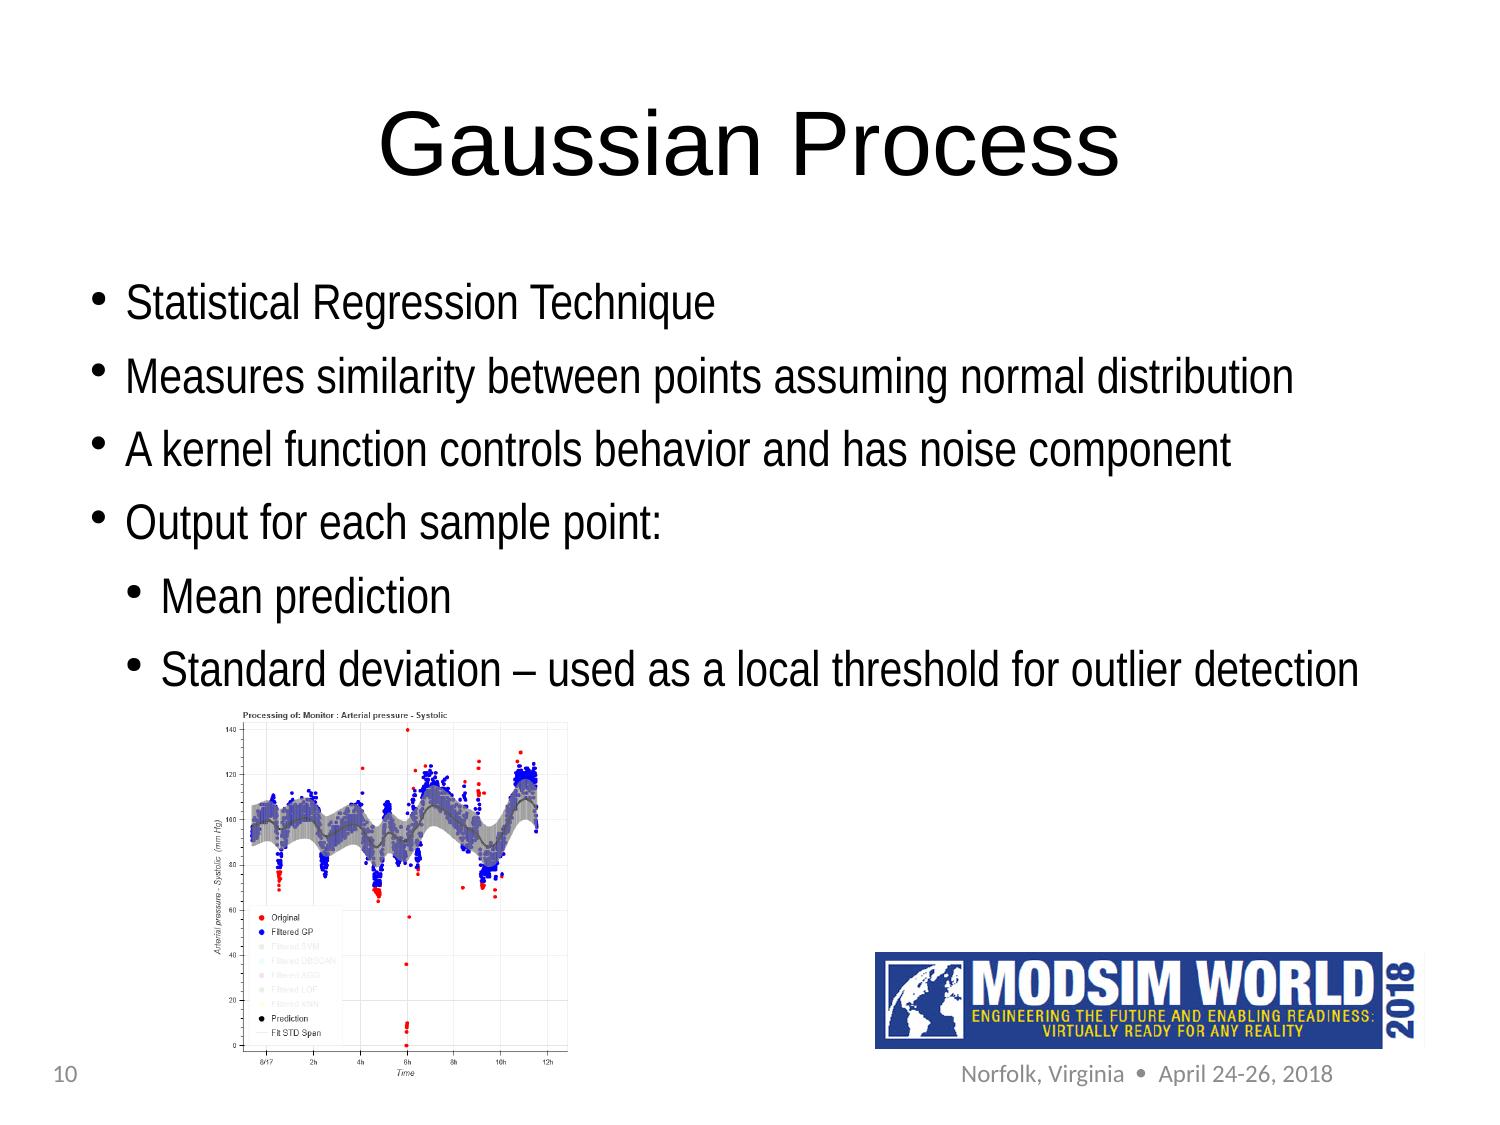

Gaussian Process
Statistical Regression Technique
Measures similarity between points assuming normal distribution
A kernel function controls behavior and has noise component
Output for each sample point:
Mean prediction
Standard deviation – used as a local threshold for outlier detection
Norfolk, Virginia  April 24-26, 2018